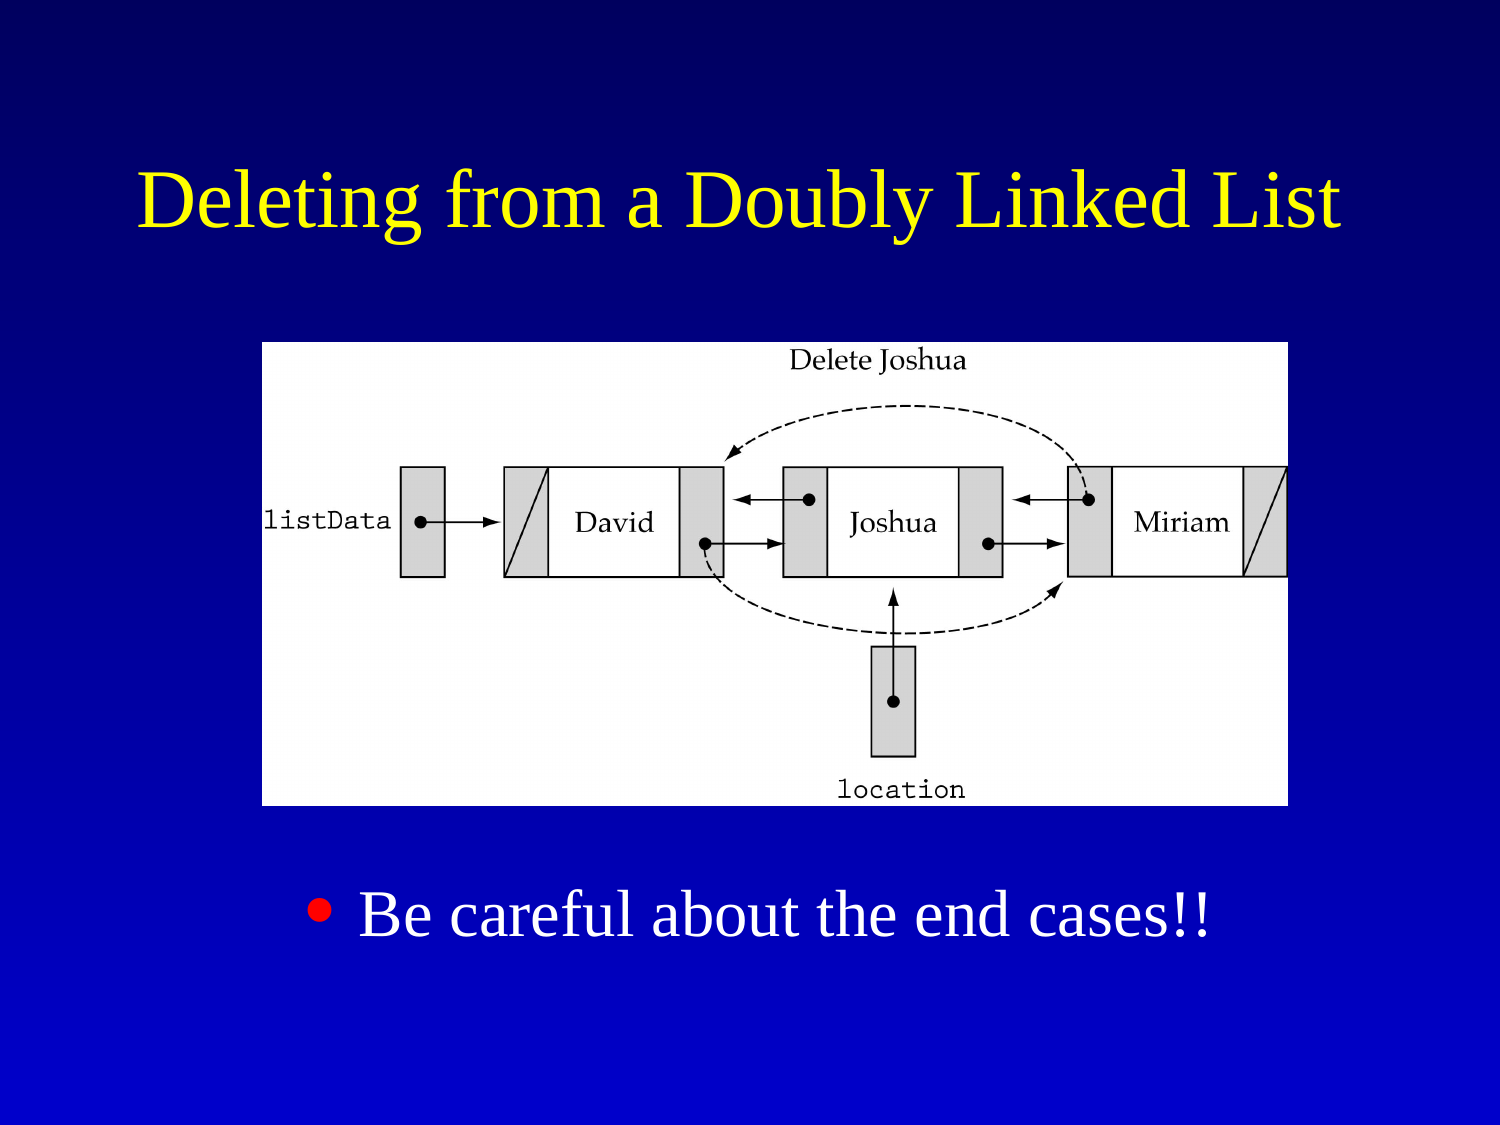

# Deleting from a Doubly Linked List
Be careful about the end cases!!